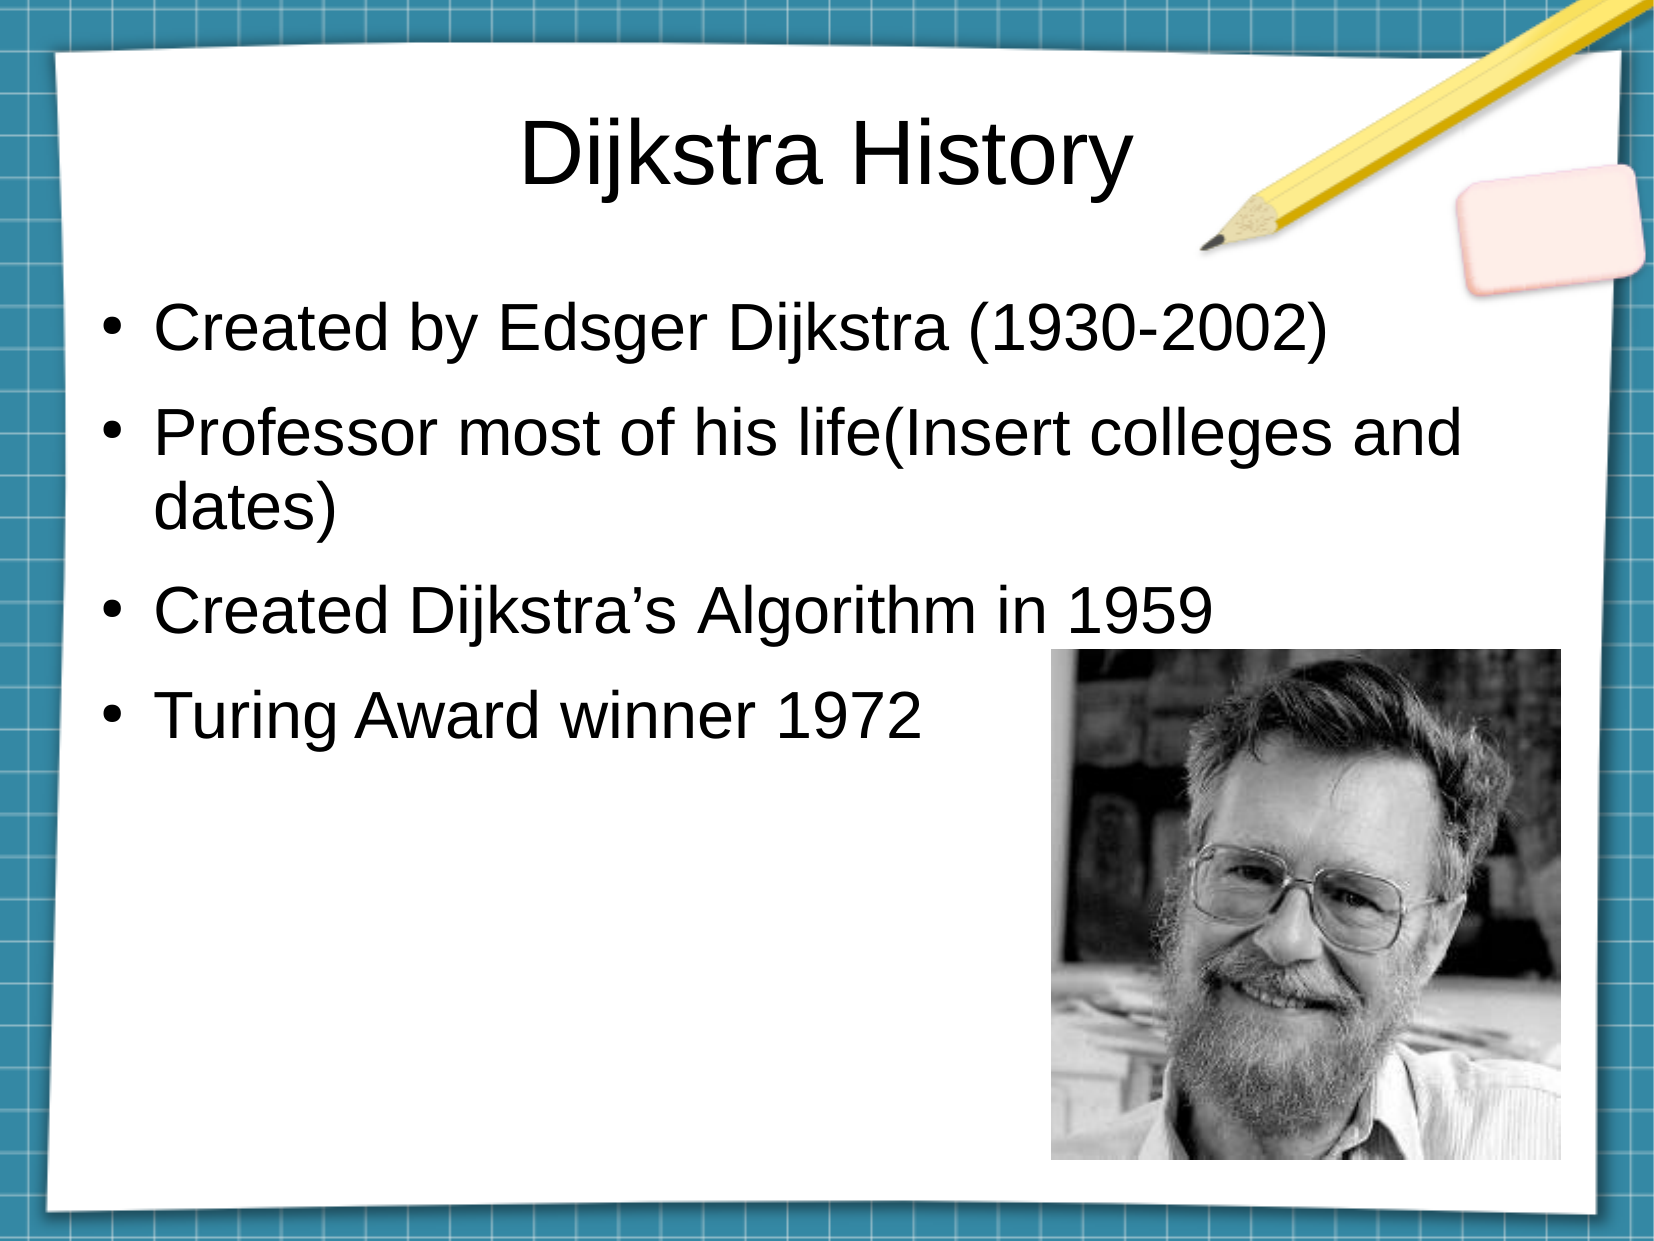

# Dijkstra History
Created by Edsger Dijkstra (1930-2002)
Professor most of his life(Insert colleges and dates)
Created Dijkstra’s Algorithm in 1959
Turing Award winner 1972